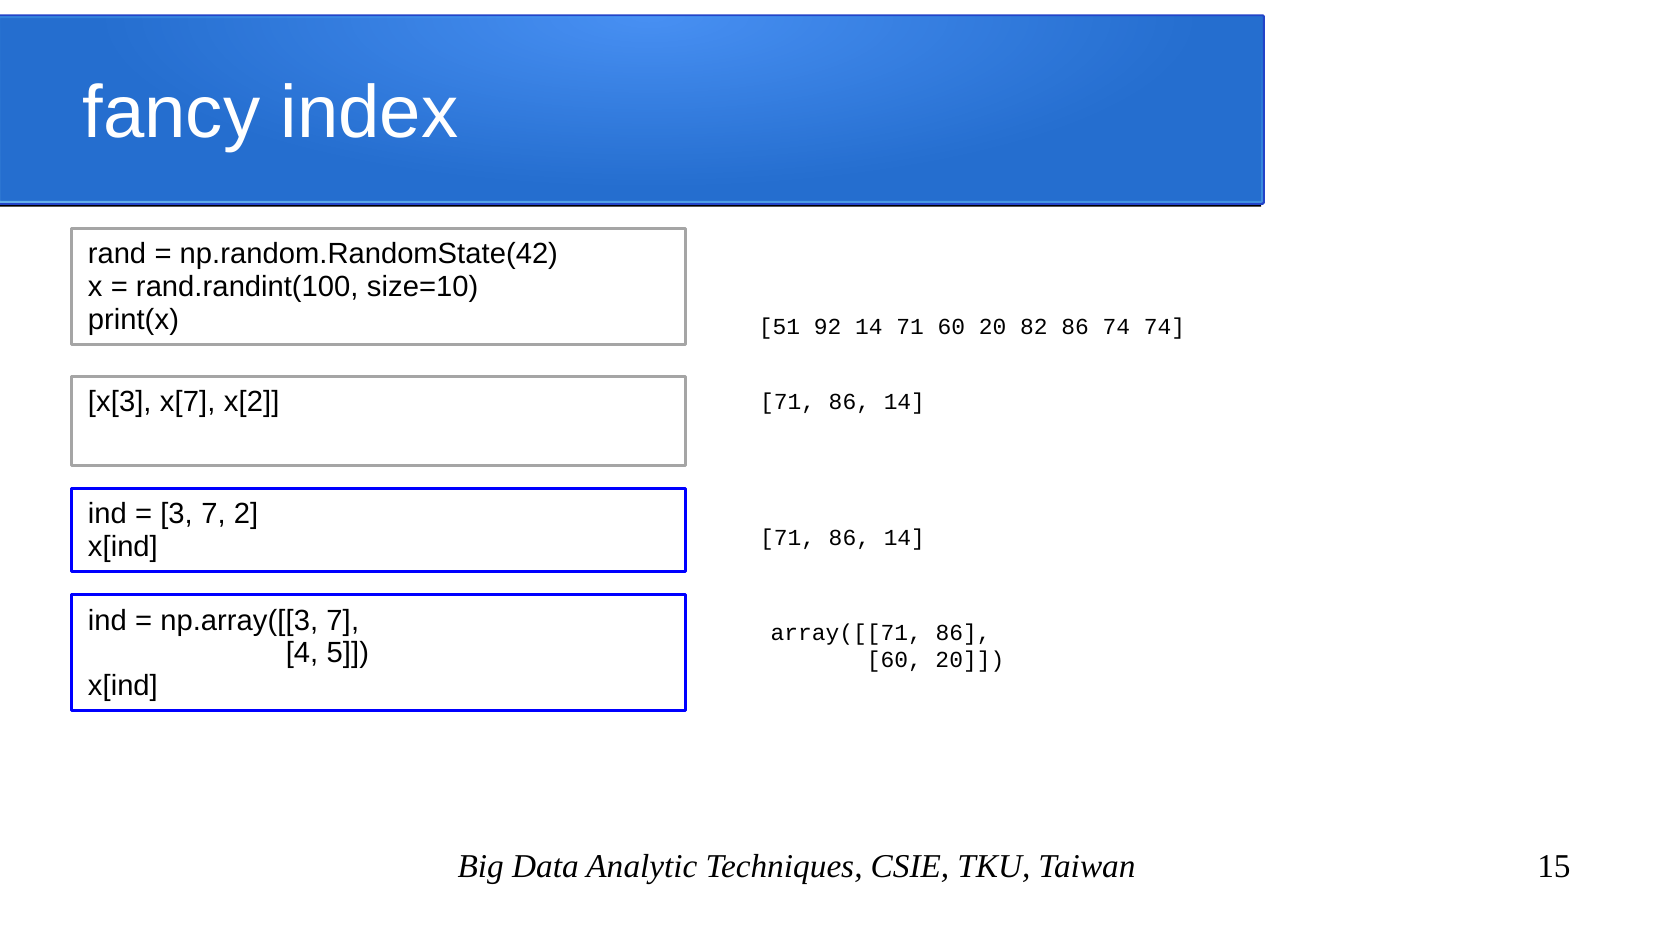

# fancy index
rand = np.random.RandomState(42)
x = rand.randint(100, size=10)
print(x)
[51 92 14 71 60 20 82 86 74 74]
[x[3], x[7], x[2]]
[71, 86, 14]
ind = [3, 7, 2]
x[ind]
[71, 86, 14]
ind = np.array([[3, 7],
 [4, 5]])
x[ind]
array([[71, 86],
 [60, 20]])
Big Data Analytic Techniques, CSIE, TKU, Taiwan
15